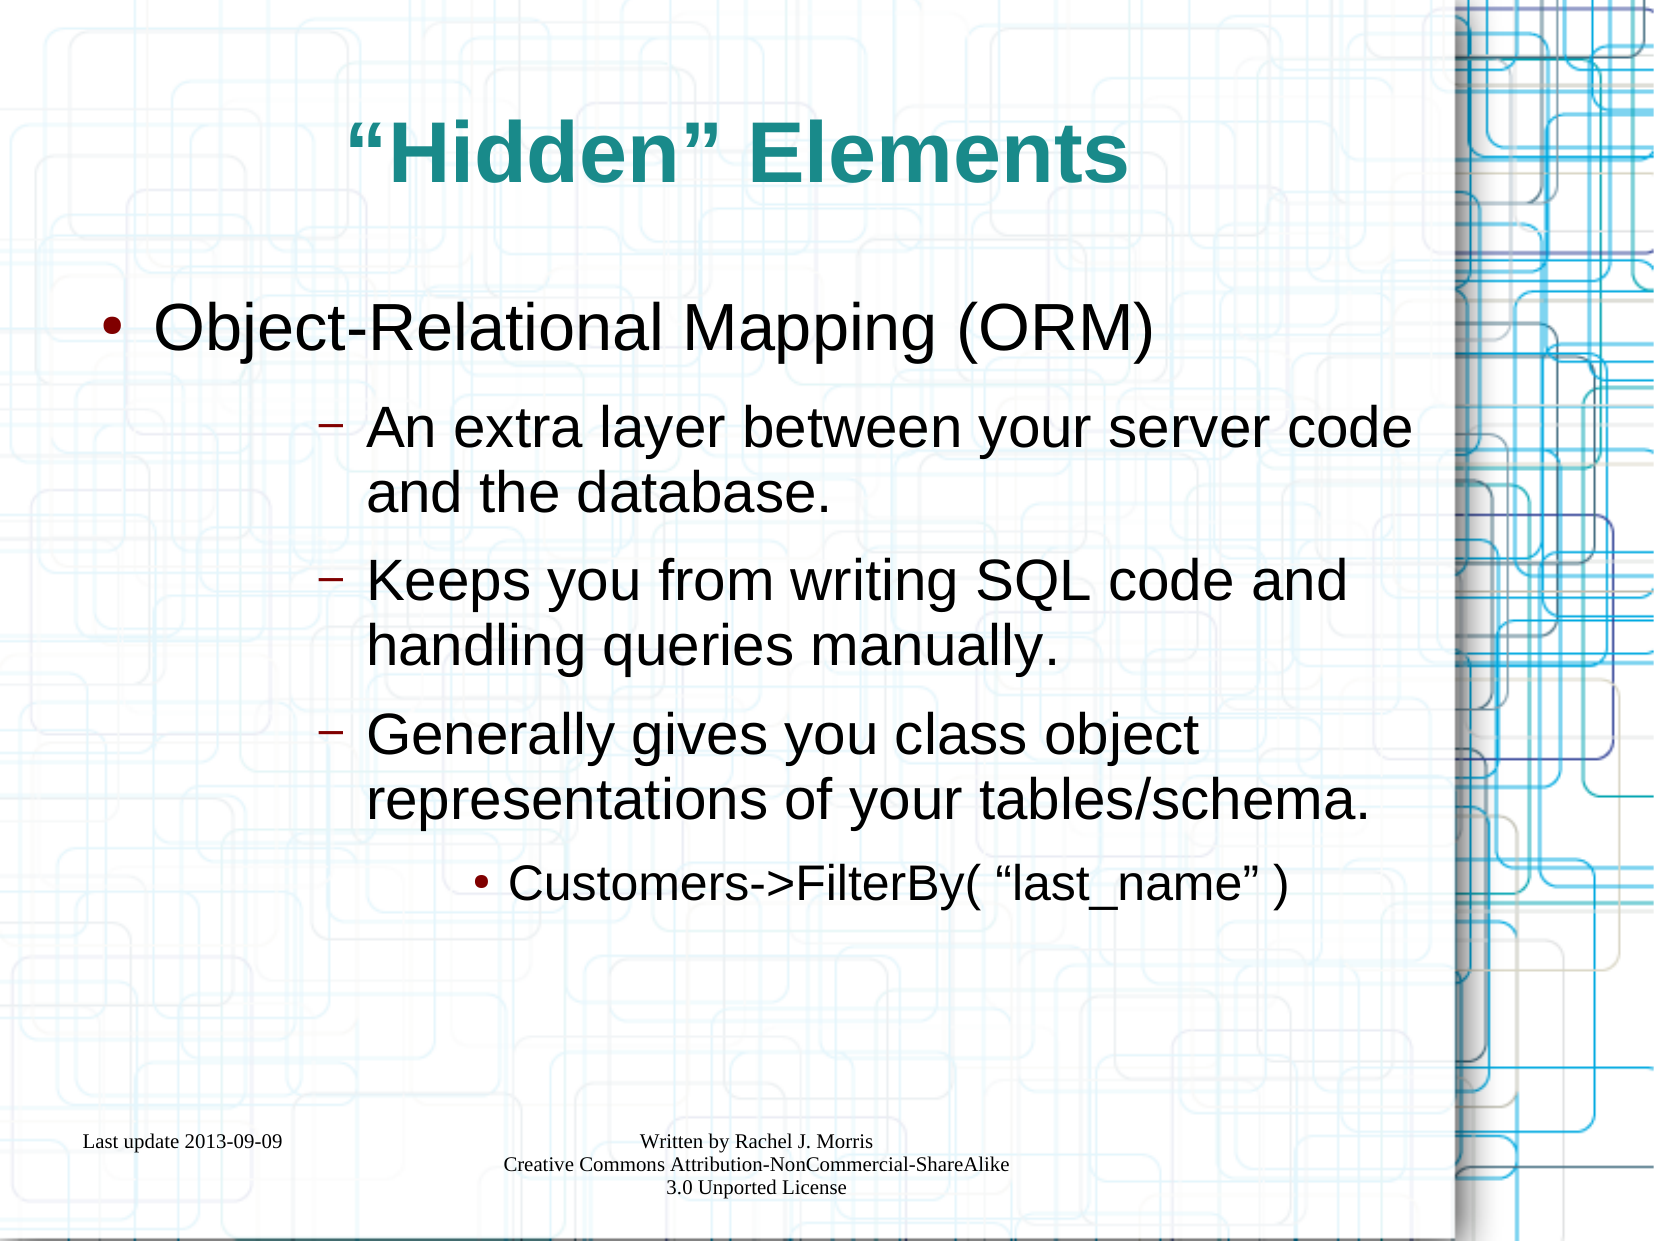

# “Hidden” Elements
Object-Relational Mapping (ORM)
An extra layer between your server code and the database.
Keeps you from writing SQL code and handling queries manually.
Generally gives you class object representations of your tables/schema.
Customers->FilterBy( “last_name” )